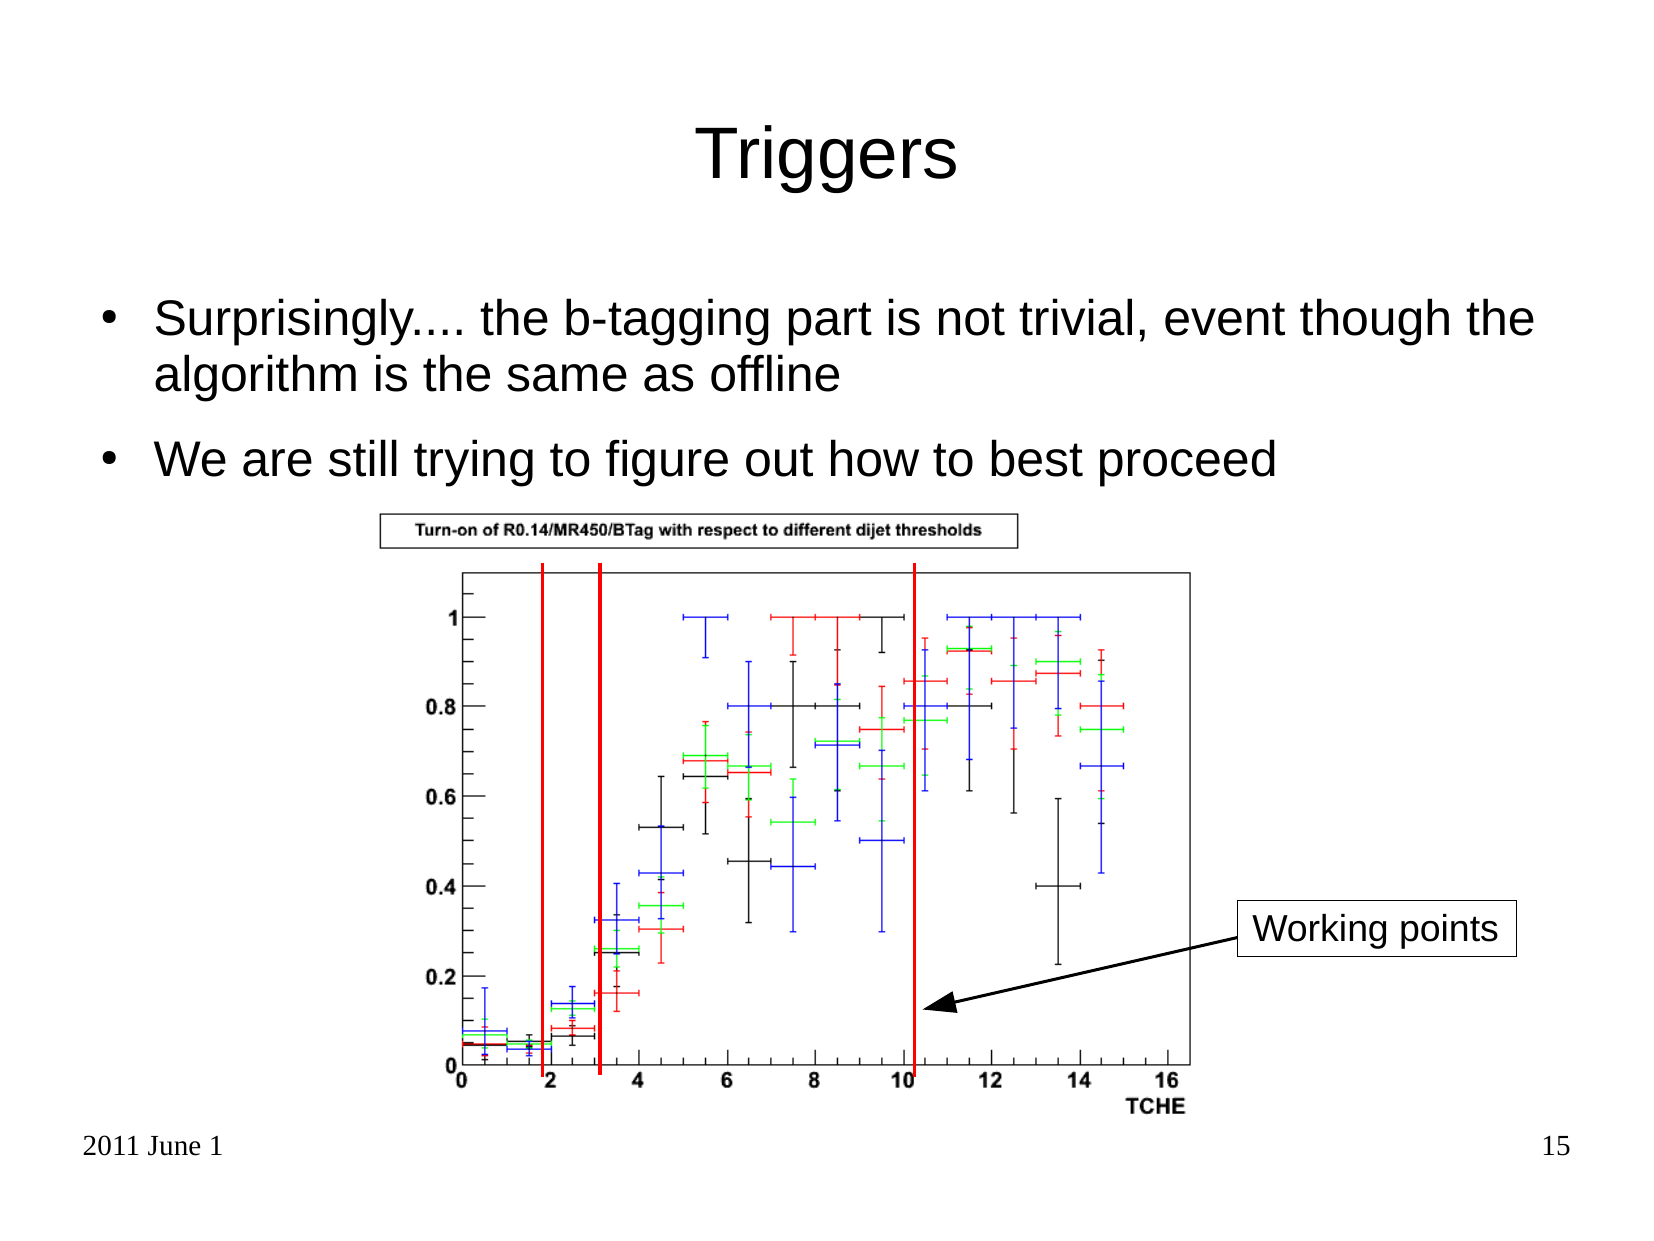

# Triggers
Surprisingly.... the b-tagging part is not trivial, event though the algorithm is the same as offline
We are still trying to figure out how to best proceed
Working points
2011 June 1
15